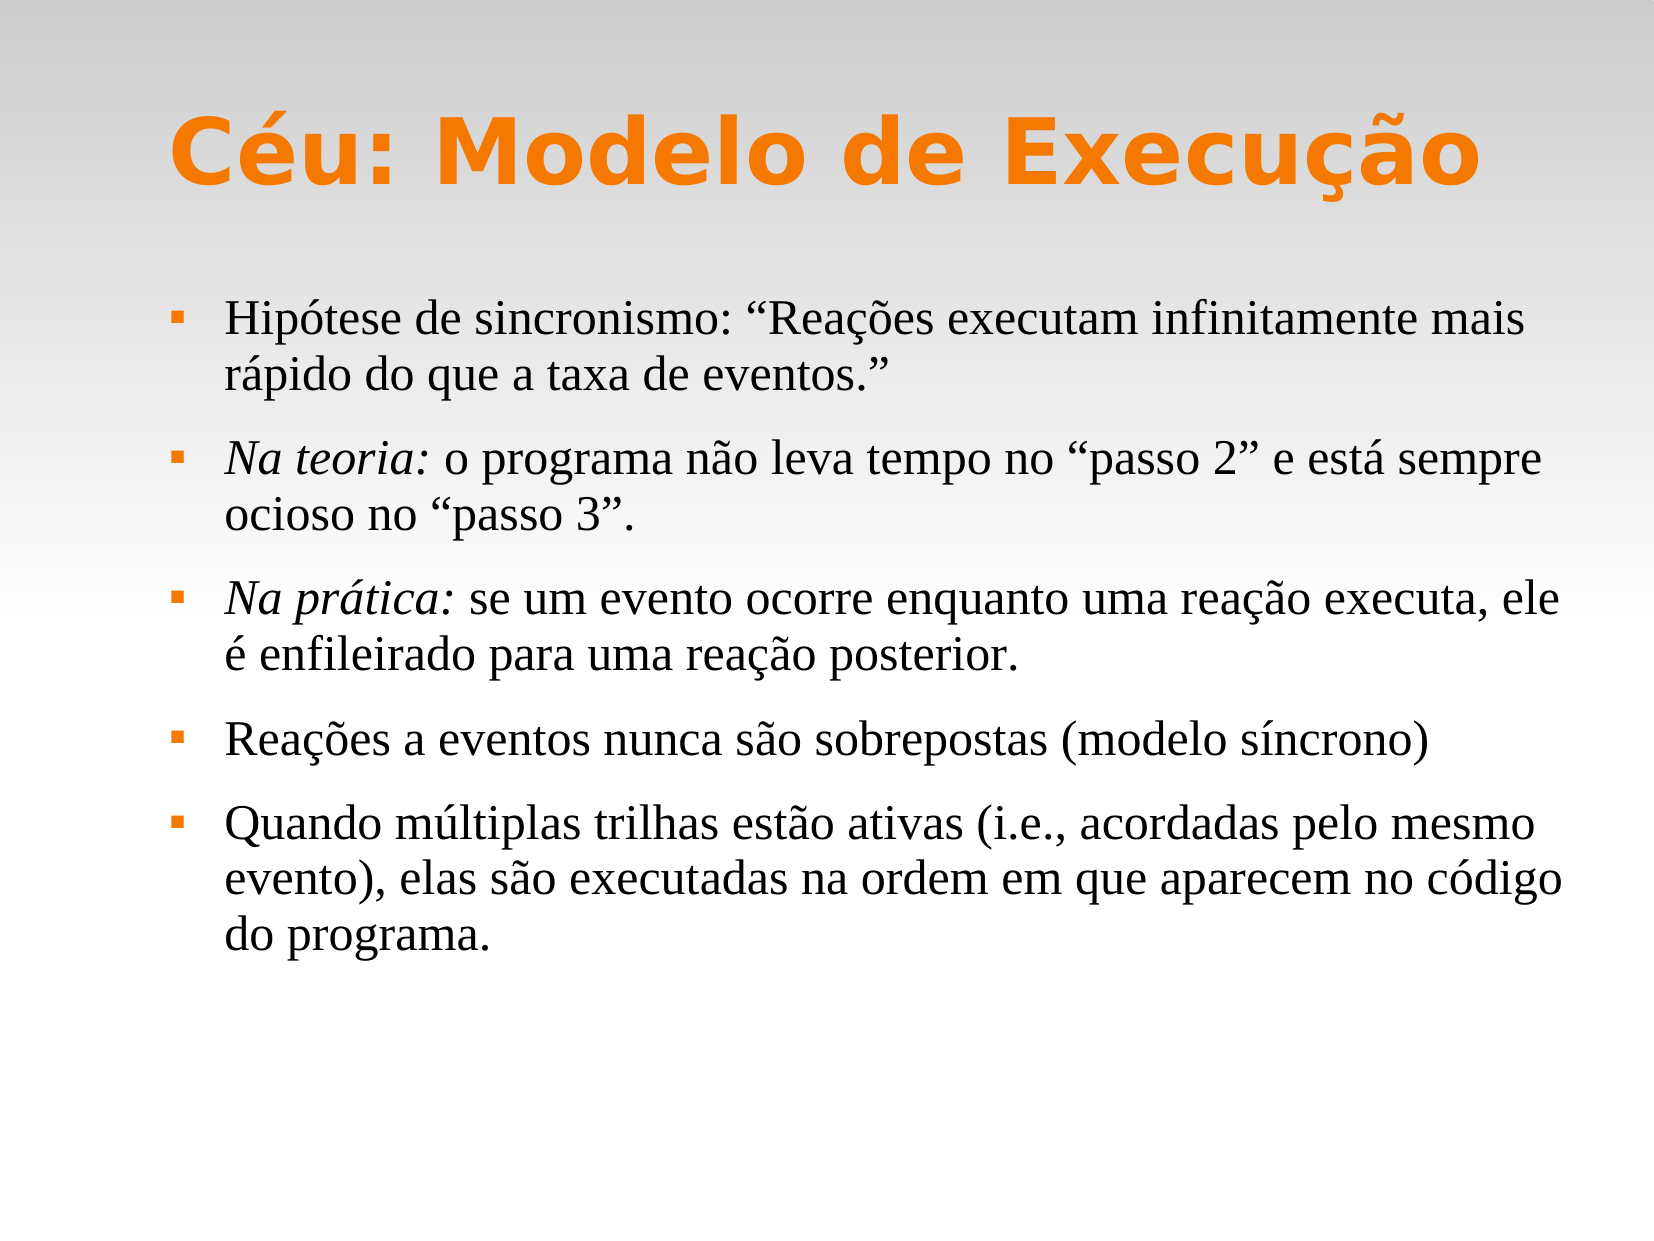

# Céu: Modelo de Execução
Hipótese de sincronismo: “Reações executam infinitamente mais rápido do que a taxa de eventos.”
Na teoria: o programa não leva tempo no “passo 2” e está sempre ocioso no “passo 3”.
Na prática: se um evento ocorre enquanto uma reação executa, ele é enfileirado para uma reação posterior.
Reações a eventos nunca são sobrepostas (modelo síncrono)
Quando múltiplas trilhas estão ativas (i.e., acordadas pelo mesmo evento), elas são executadas na ordem em que aparecem no código do programa.